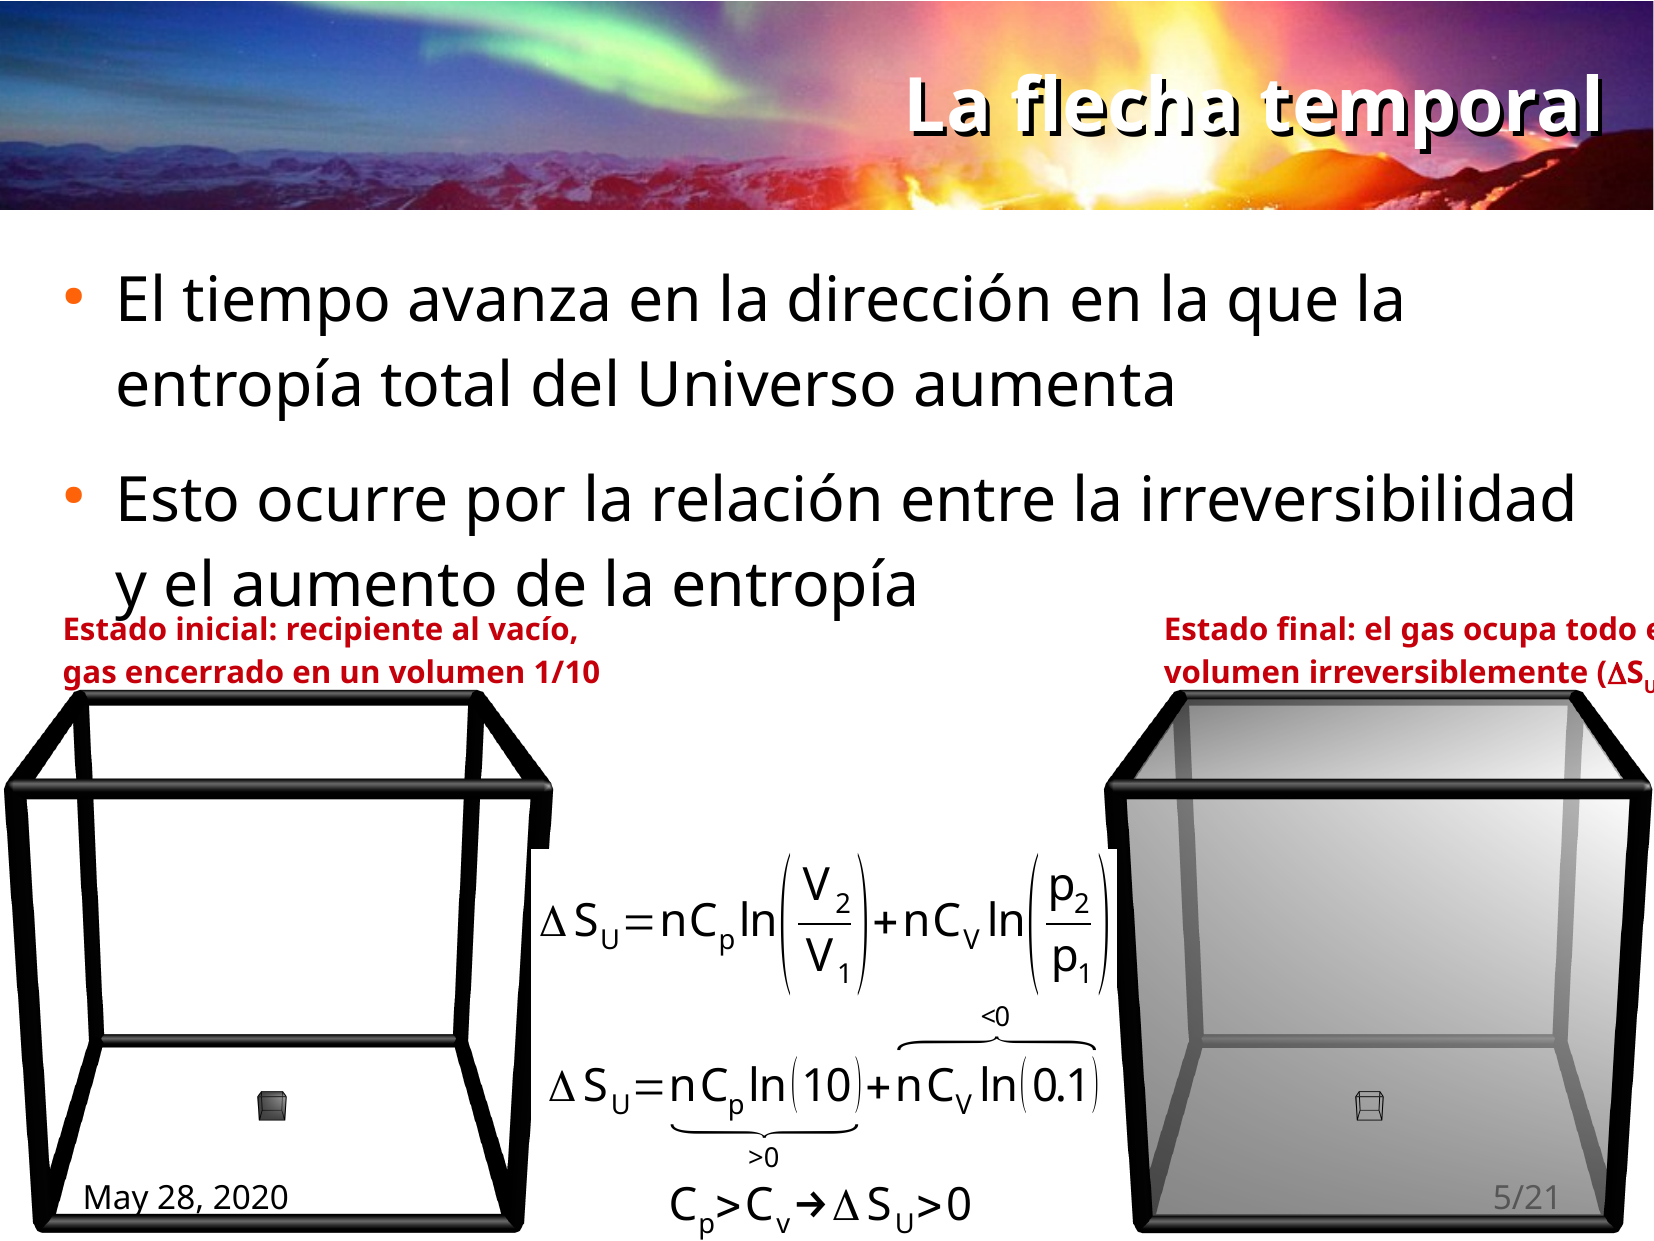

# La flecha temporal
El tiempo avanza en la dirección en la que la entropía total del Universo aumenta
Esto ocurre por la relación entre la irreversibilidad y el aumento de la entropía
Estado inicial: recipiente al vacío,
gas encerrado en un volumen 1/10
Estado final: el gas ocupa todo el
volumen irreversiblemente (DSU>0)
May 28, 2020
H. Asorey - F3B 2020
5